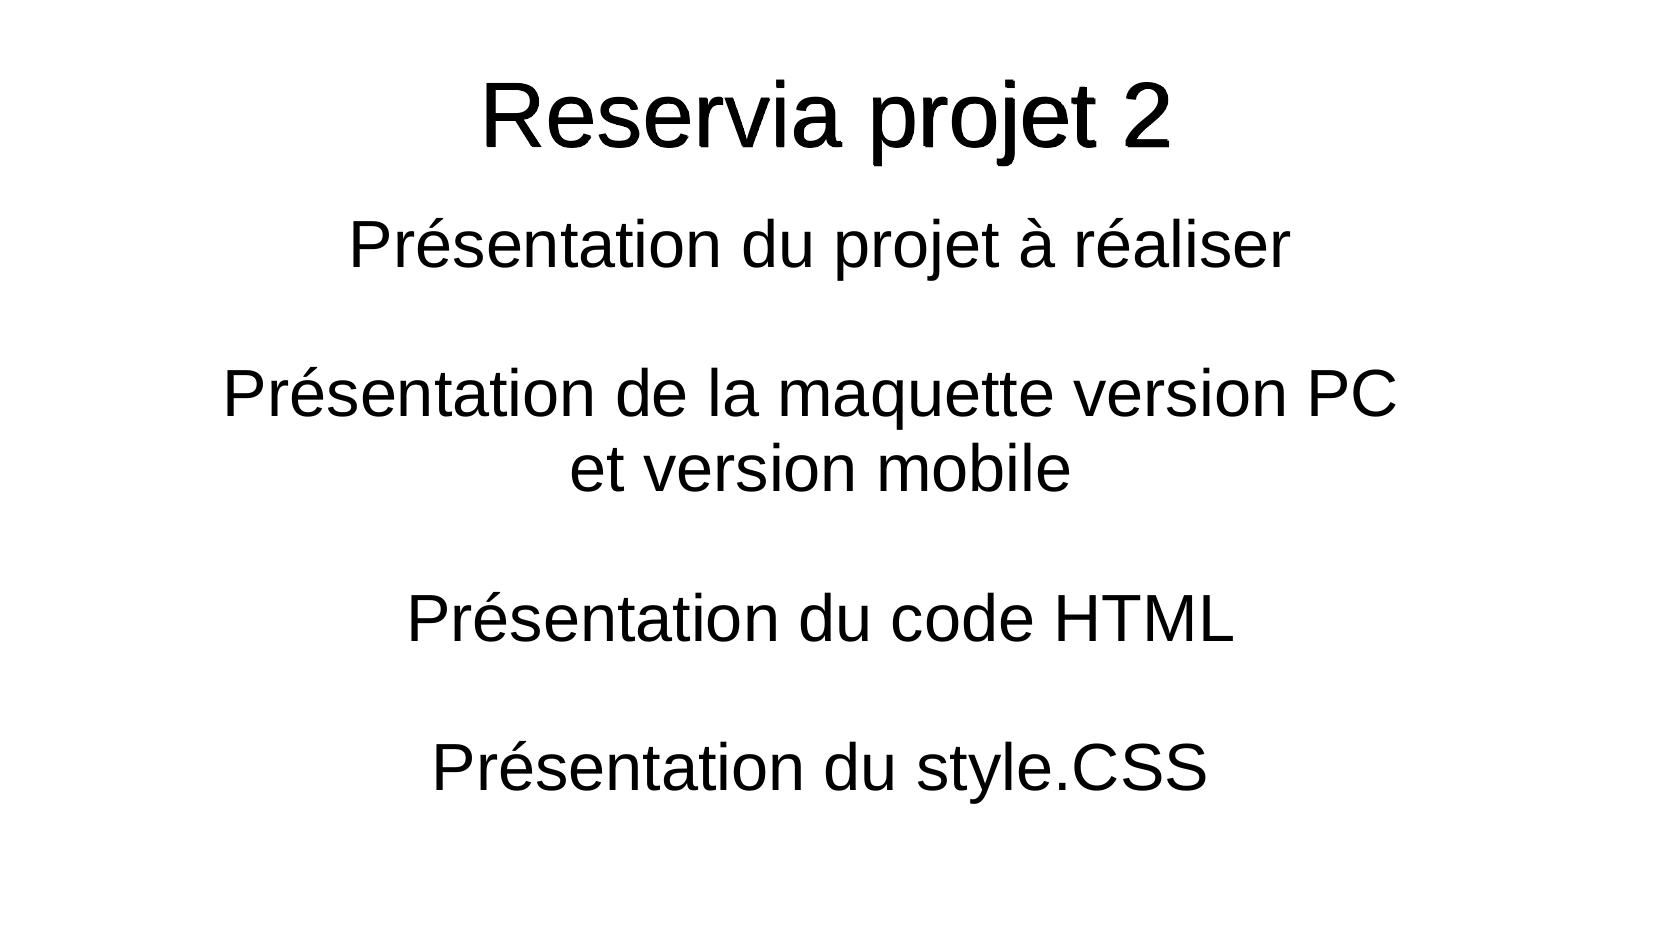

# Reservia projet 2
Présentation du projet à réaliser
Présentation de la maquette version PC
et version mobile
Présentation du code HTML
Présentation du style.CSS